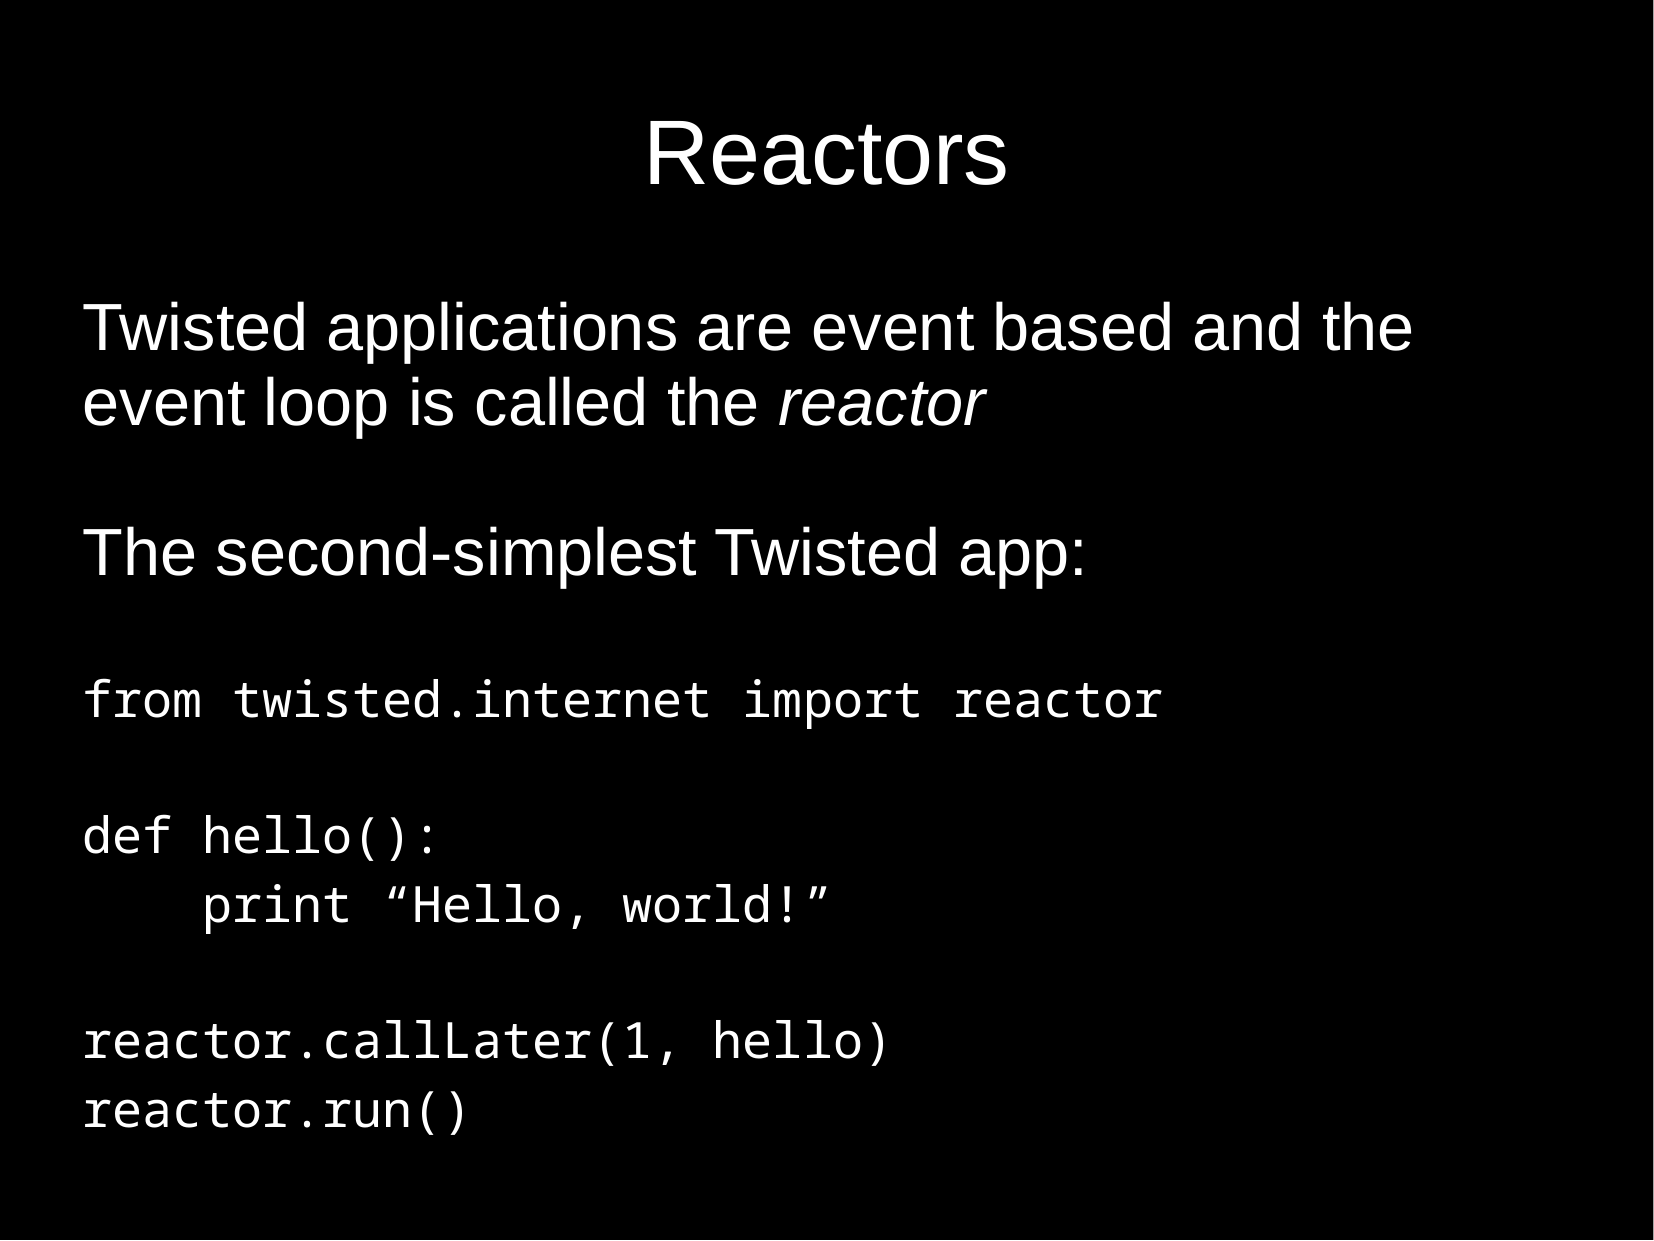

# Reactors
Twisted applications are event based and the event loop is called the reactor
The second-simplest Twisted app:
from twisted.internet import reactor
def hello():
 print “Hello, world!”
reactor.callLater(1, hello)
reactor.run()